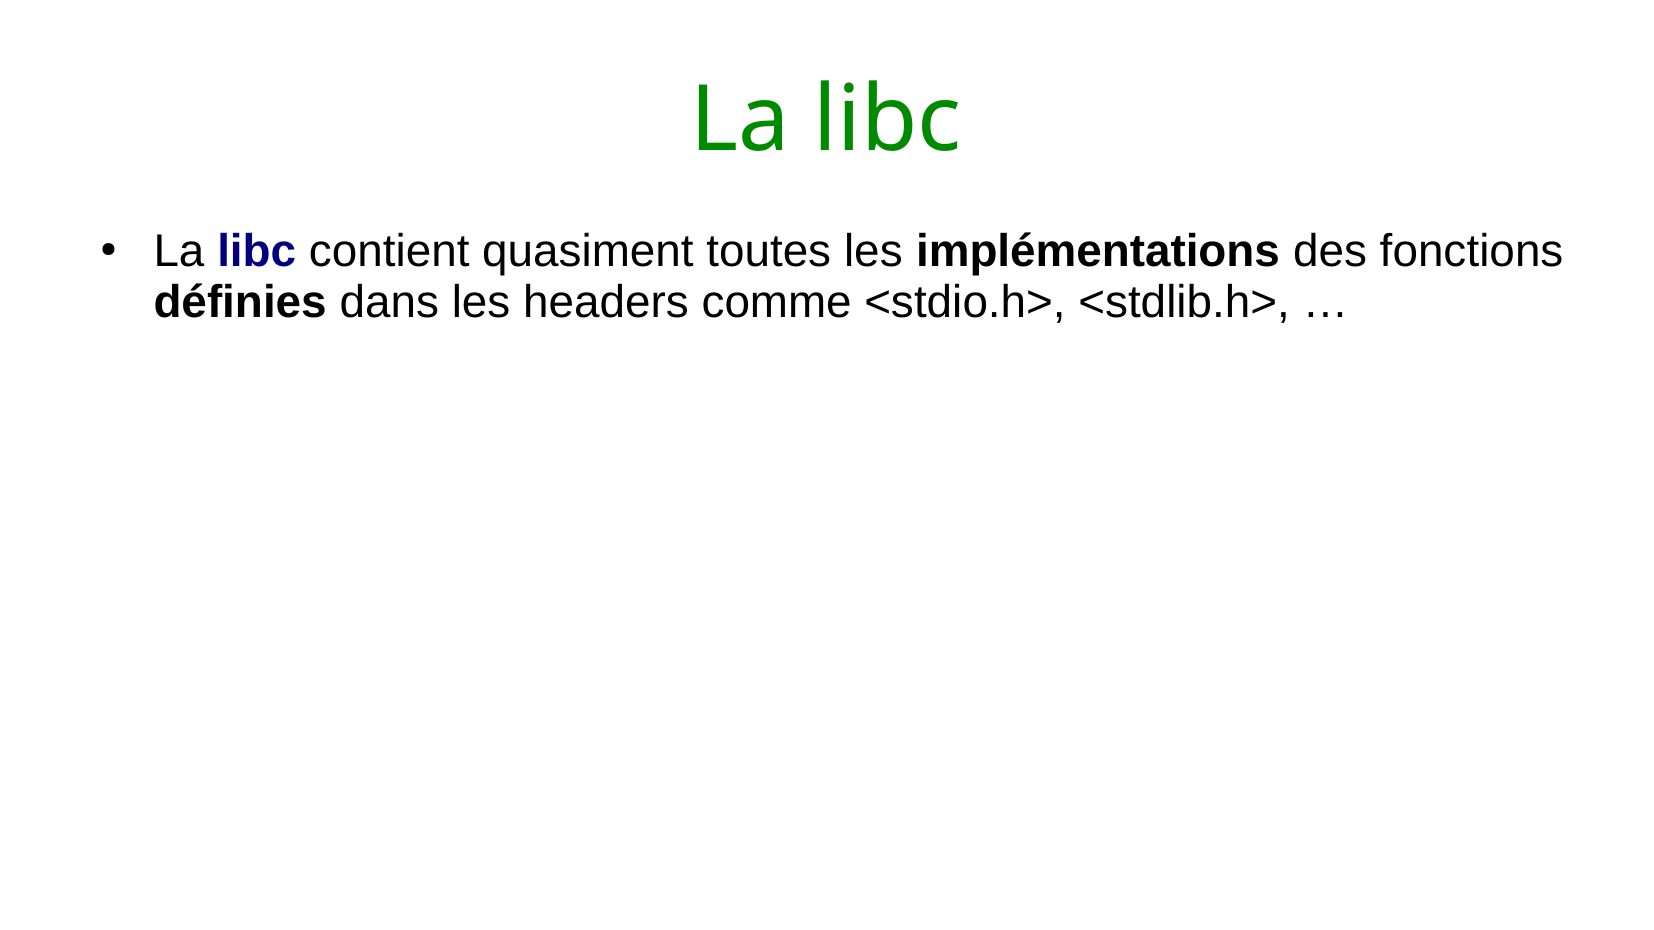

# La libc
La libc contient quasiment toutes les implémentations des fonctions définies dans les headers comme <stdio.h>, <stdlib.h>, …